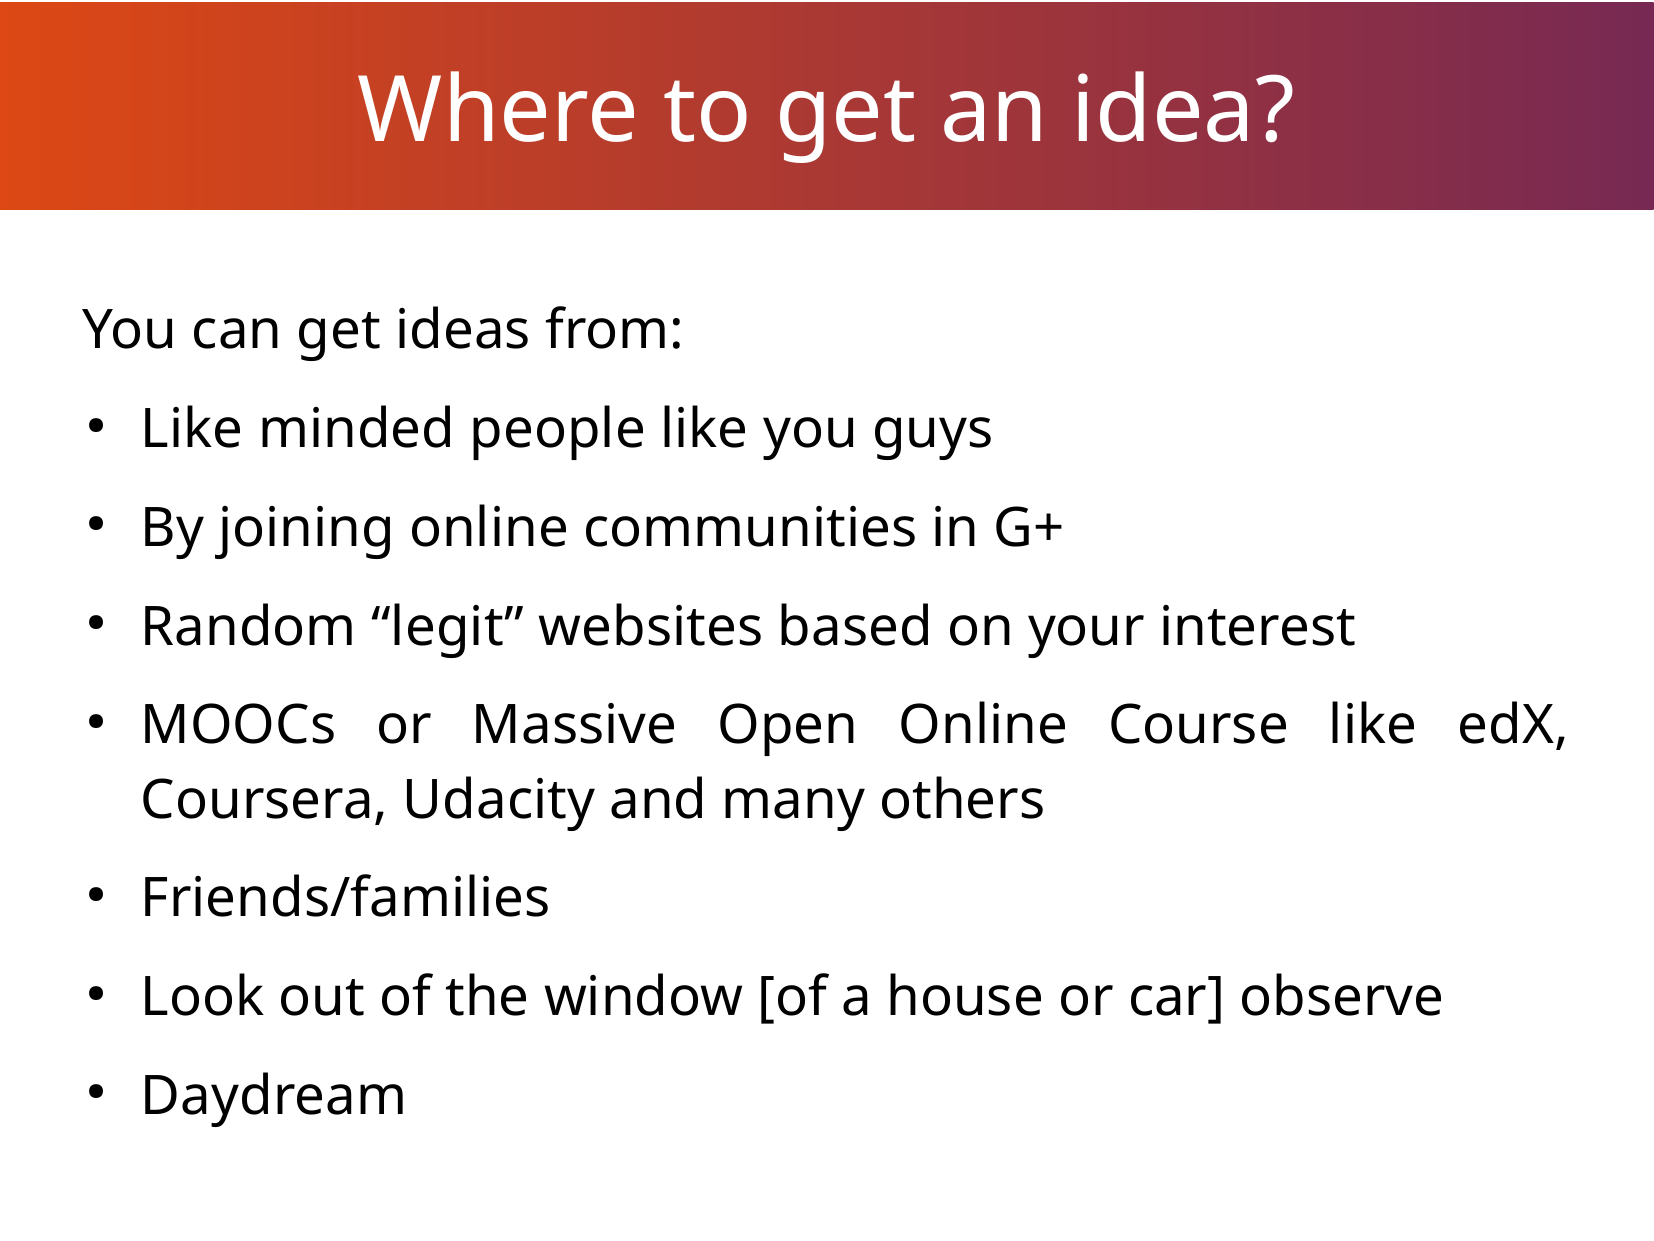

# Where to get an idea?
You can get ideas from:
Like minded people like you guys
By joining online communities in G+
Random “legit” websites based on your interest
MOOCs or Massive Open Online Course like edX, Coursera, Udacity and many others
Friends/families
Look out of the window [of a house or car] observe
Daydream